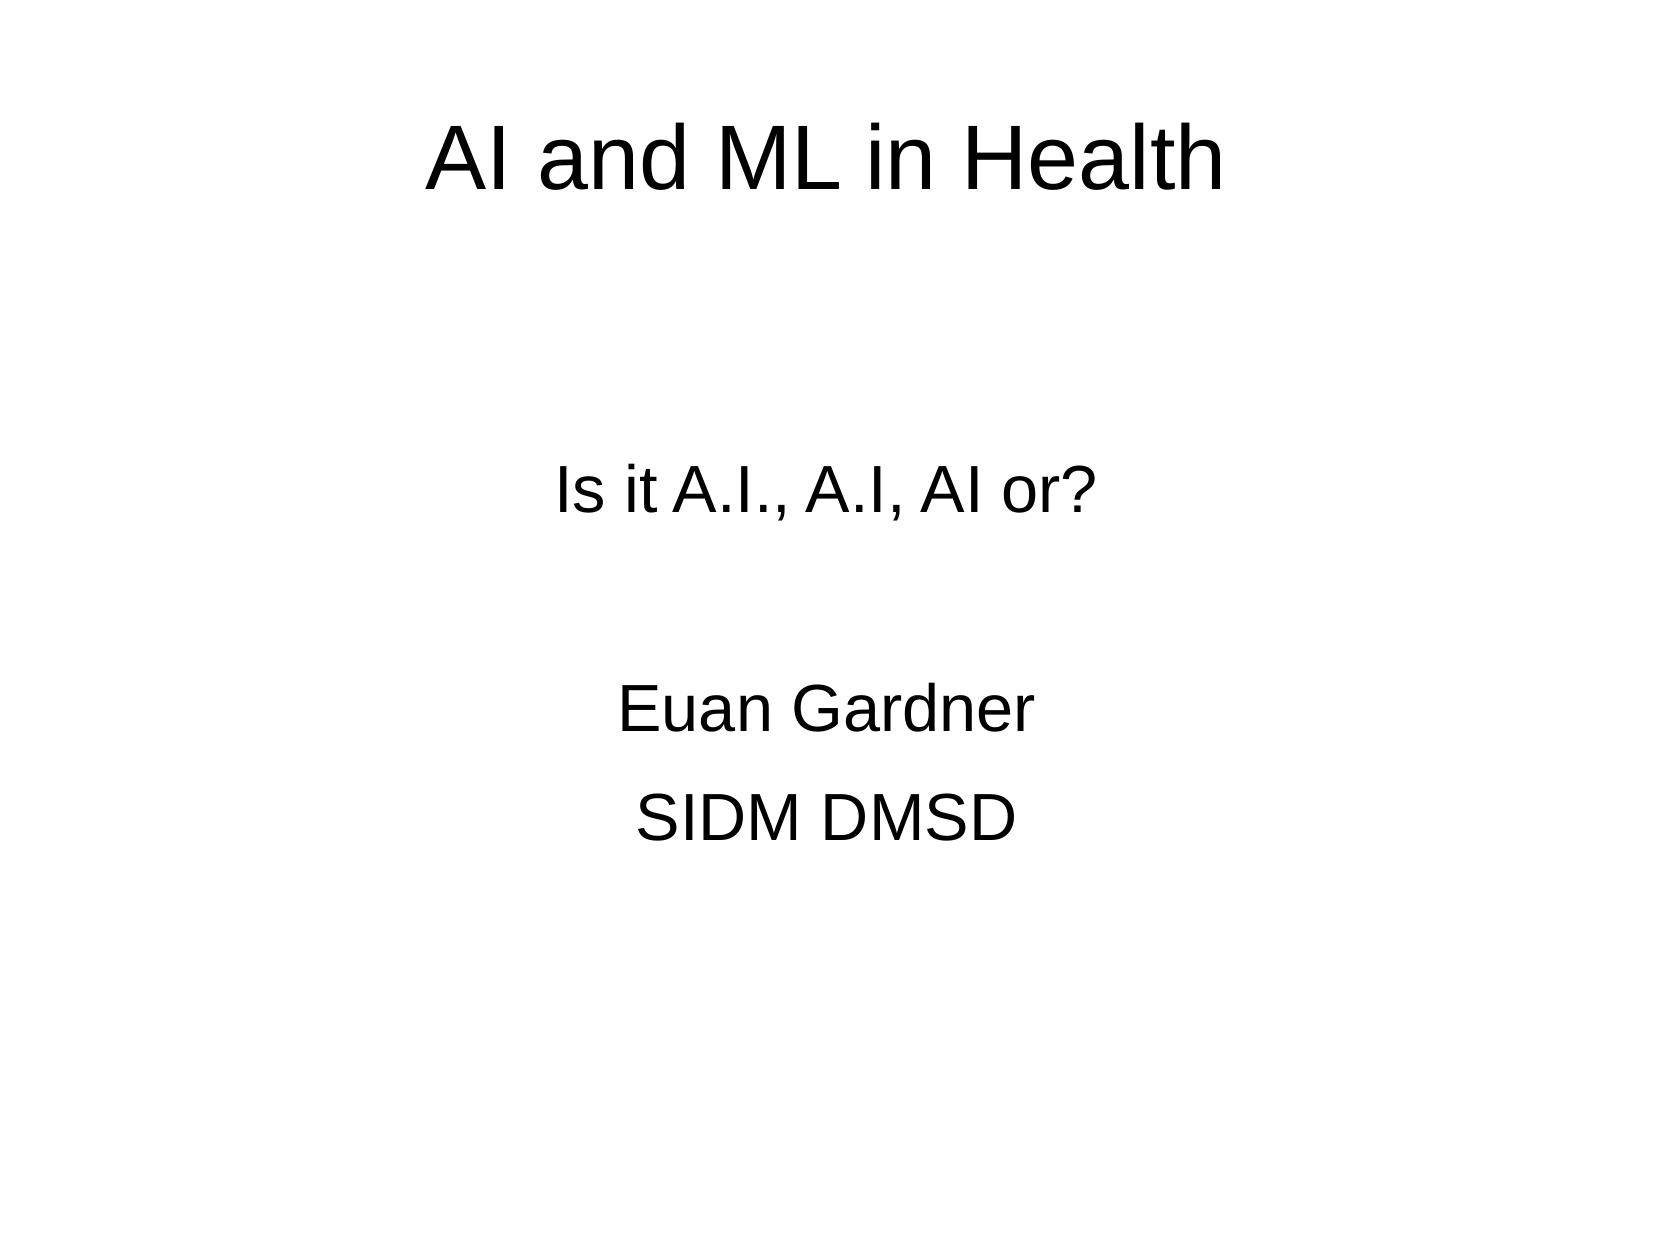

# AI and ML in Health
Is it A.I., A.I, AI or?
Euan Gardner
SIDM DMSD